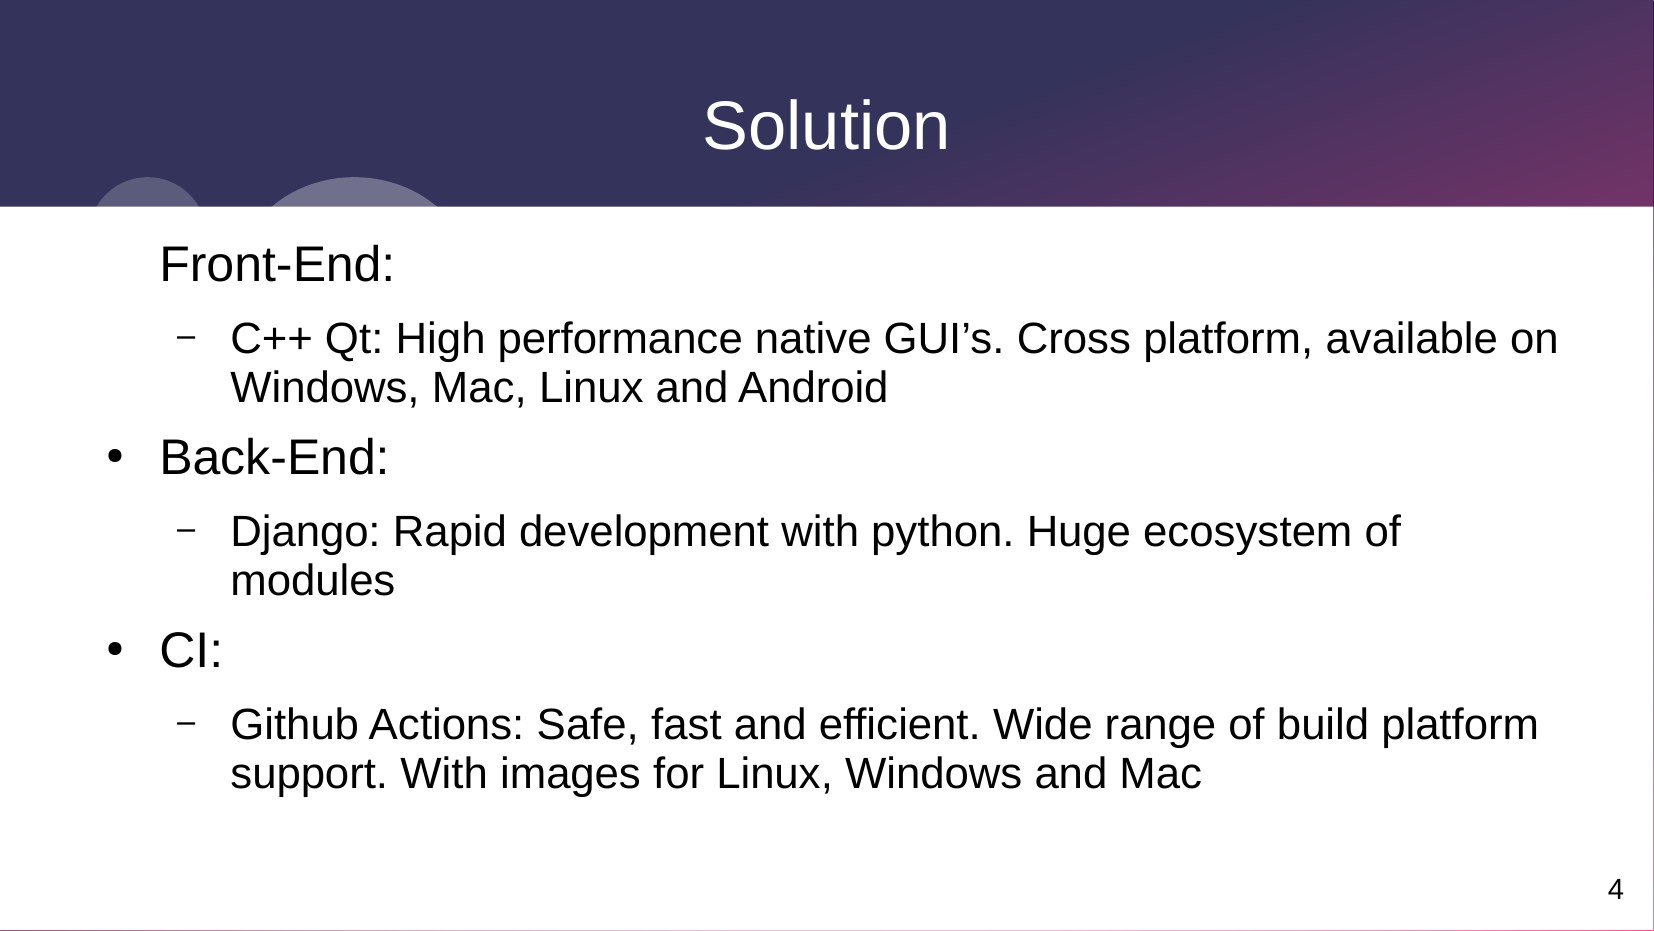

# Solution
Front-End:
C++ Qt: High performance native GUI’s. Cross platform, available on Windows, Mac, Linux and Android
Back-End:
Django: Rapid development with python. Huge ecosystem of modules
CI:
Github Actions: Safe, fast and efficient. Wide range of build platform support. With images for Linux, Windows and Mac
4